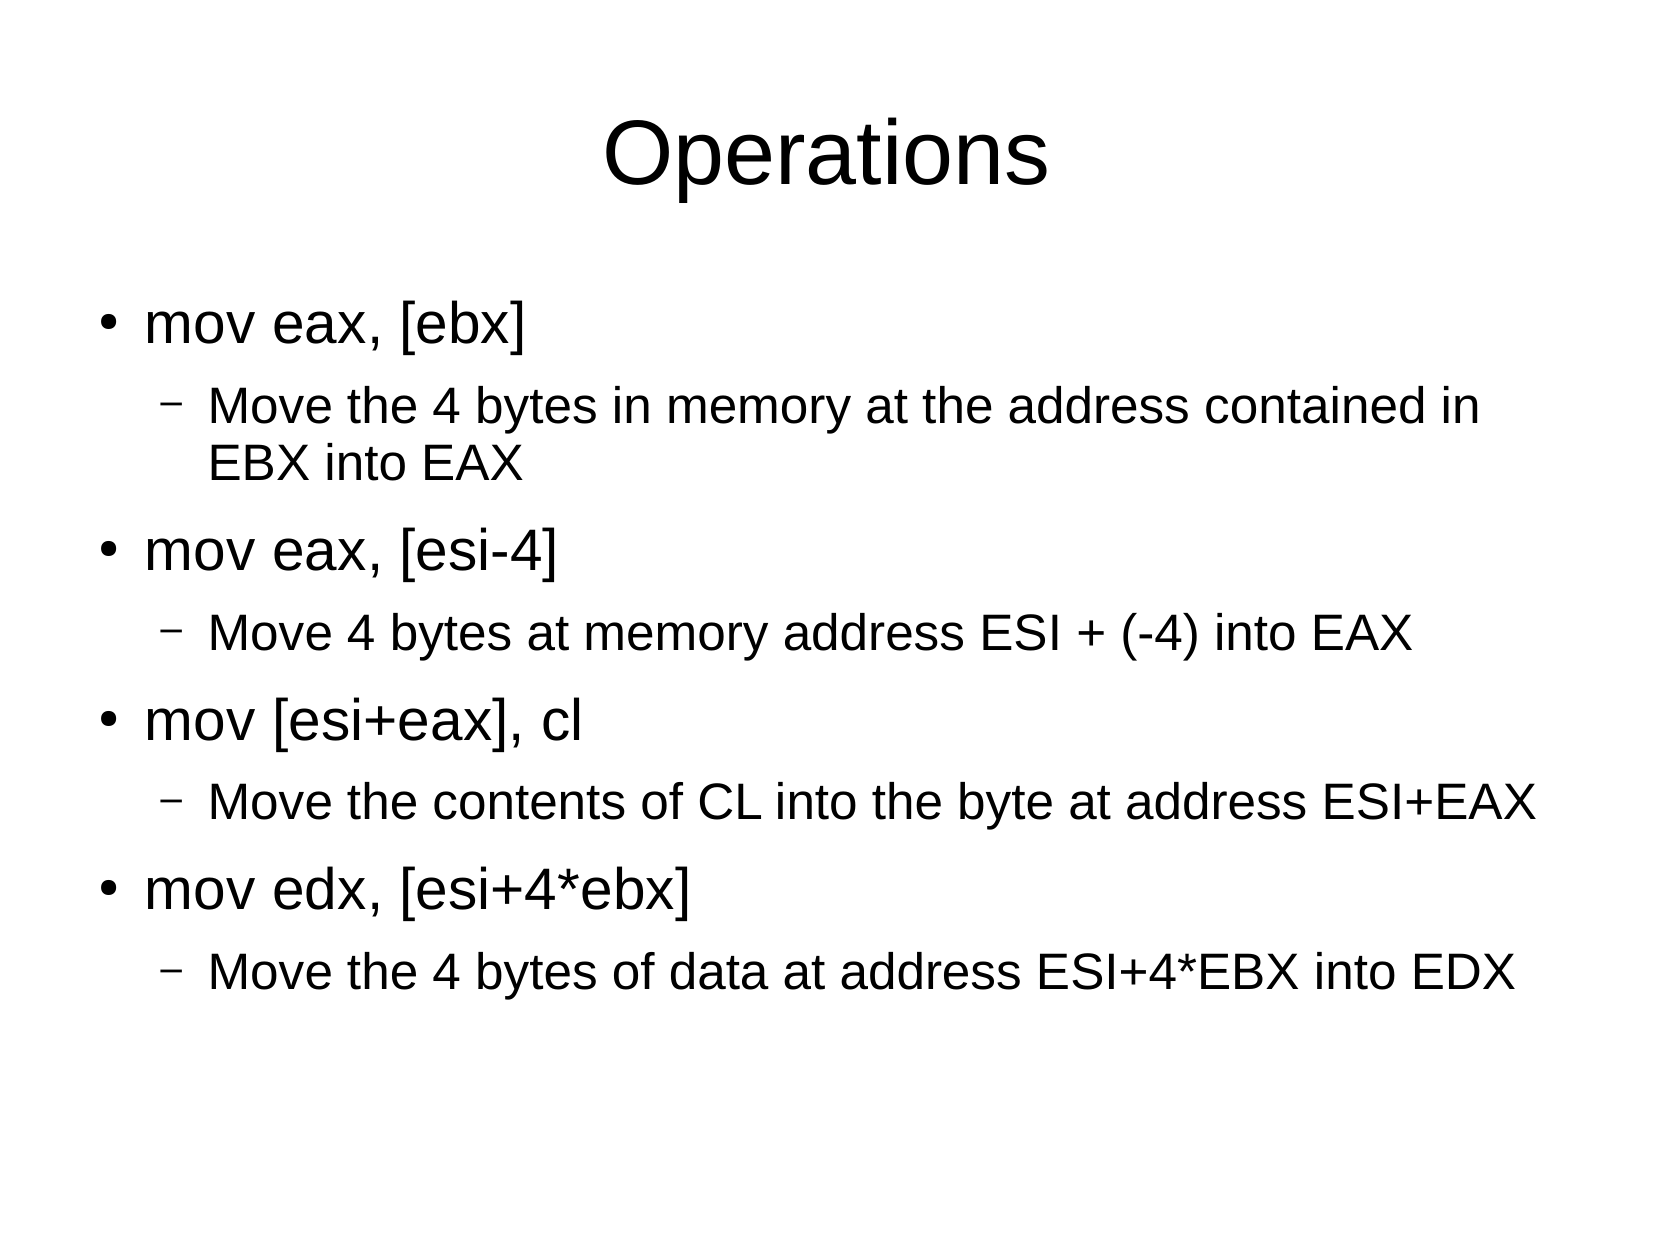

# Operations
mov eax, [ebx]
Move the 4 bytes in memory at the address contained in EBX into EAX
mov eax, [esi-4]
Move 4 bytes at memory address ESI + (-4) into EAX
mov [esi+eax], cl
Move the contents of CL into the byte at address ESI+EAX
mov edx, [esi+4*ebx]
Move the 4 bytes of data at address ESI+4*EBX into EDX